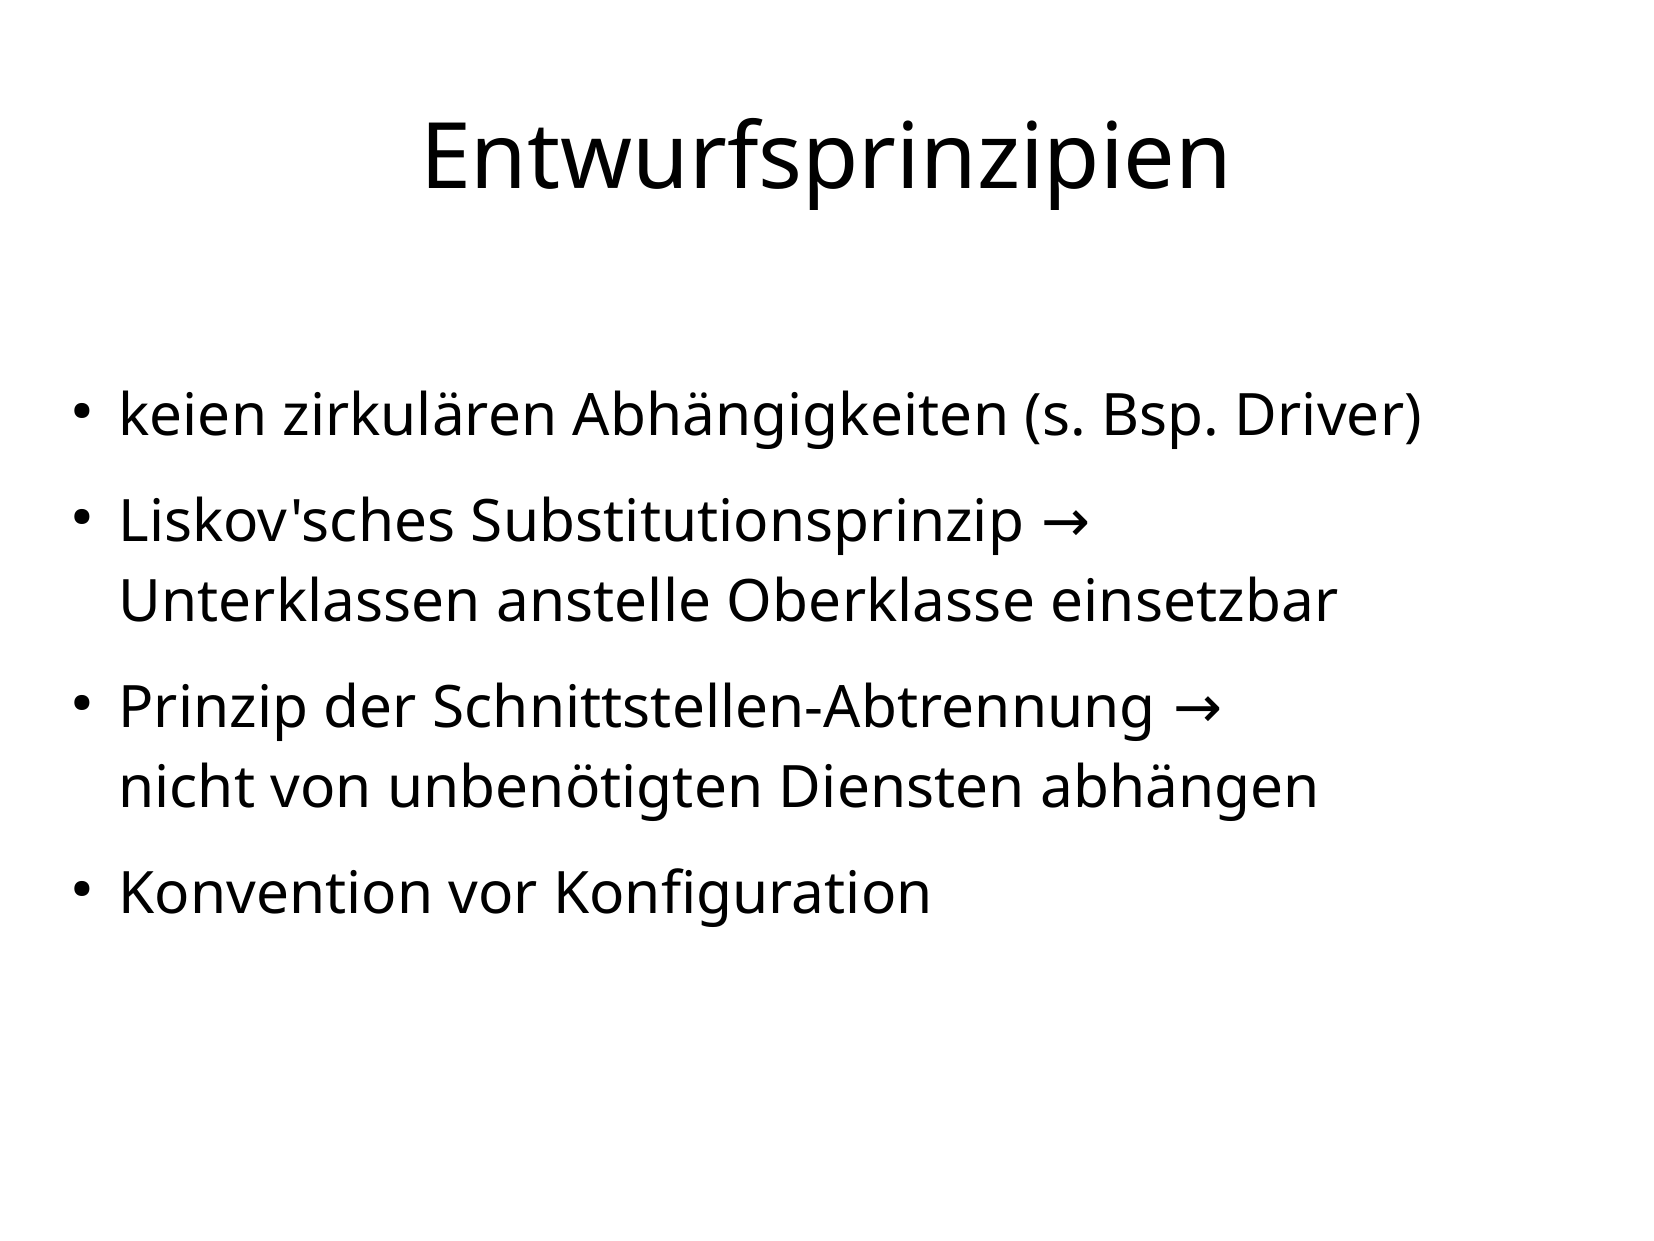

# Entwurfsprinzipien
keien zirkulären Abhängigkeiten (s. Bsp. Driver)
Liskov'sches Substitutionsprinzip →
Unterklassen anstelle Oberklasse einsetzbar
Prinzip der Schnittstellen-Abtrennung →
nicht von unbenötigten Diensten abhängen
Konvention vor Konfiguration